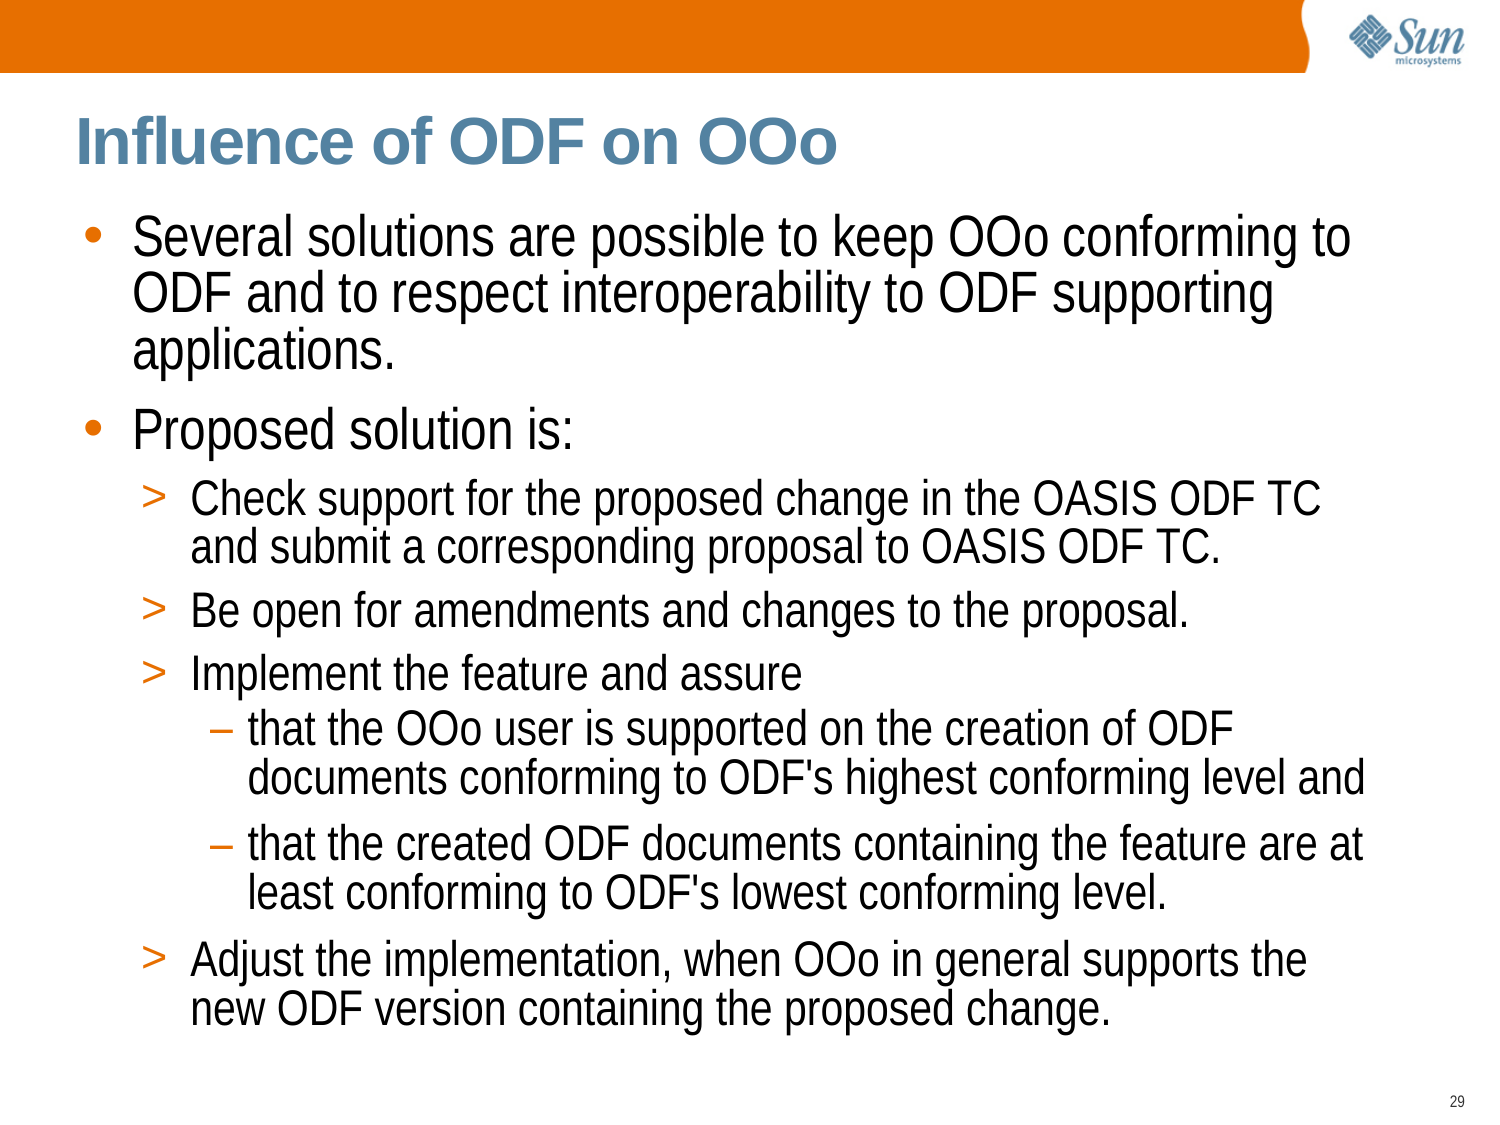

# Influence of ODF on OOo
Several solutions are possible to keep OOo conforming to ODF and to respect interoperability to ODF supporting applications.
Proposed solution is:
Check support for the proposed change in the OASIS ODF TC and submit a corresponding proposal to OASIS ODF TC.
Be open for amendments and changes to the proposal.
Implement the feature and assure
that the OOo user is supported on the creation of ODF documents conforming to ODF's highest conforming level and
that the created ODF documents containing the feature are at least conforming to ODF's lowest conforming level.
Adjust the implementation, when OOo in general supports the
new ODF version containing the proposed change.